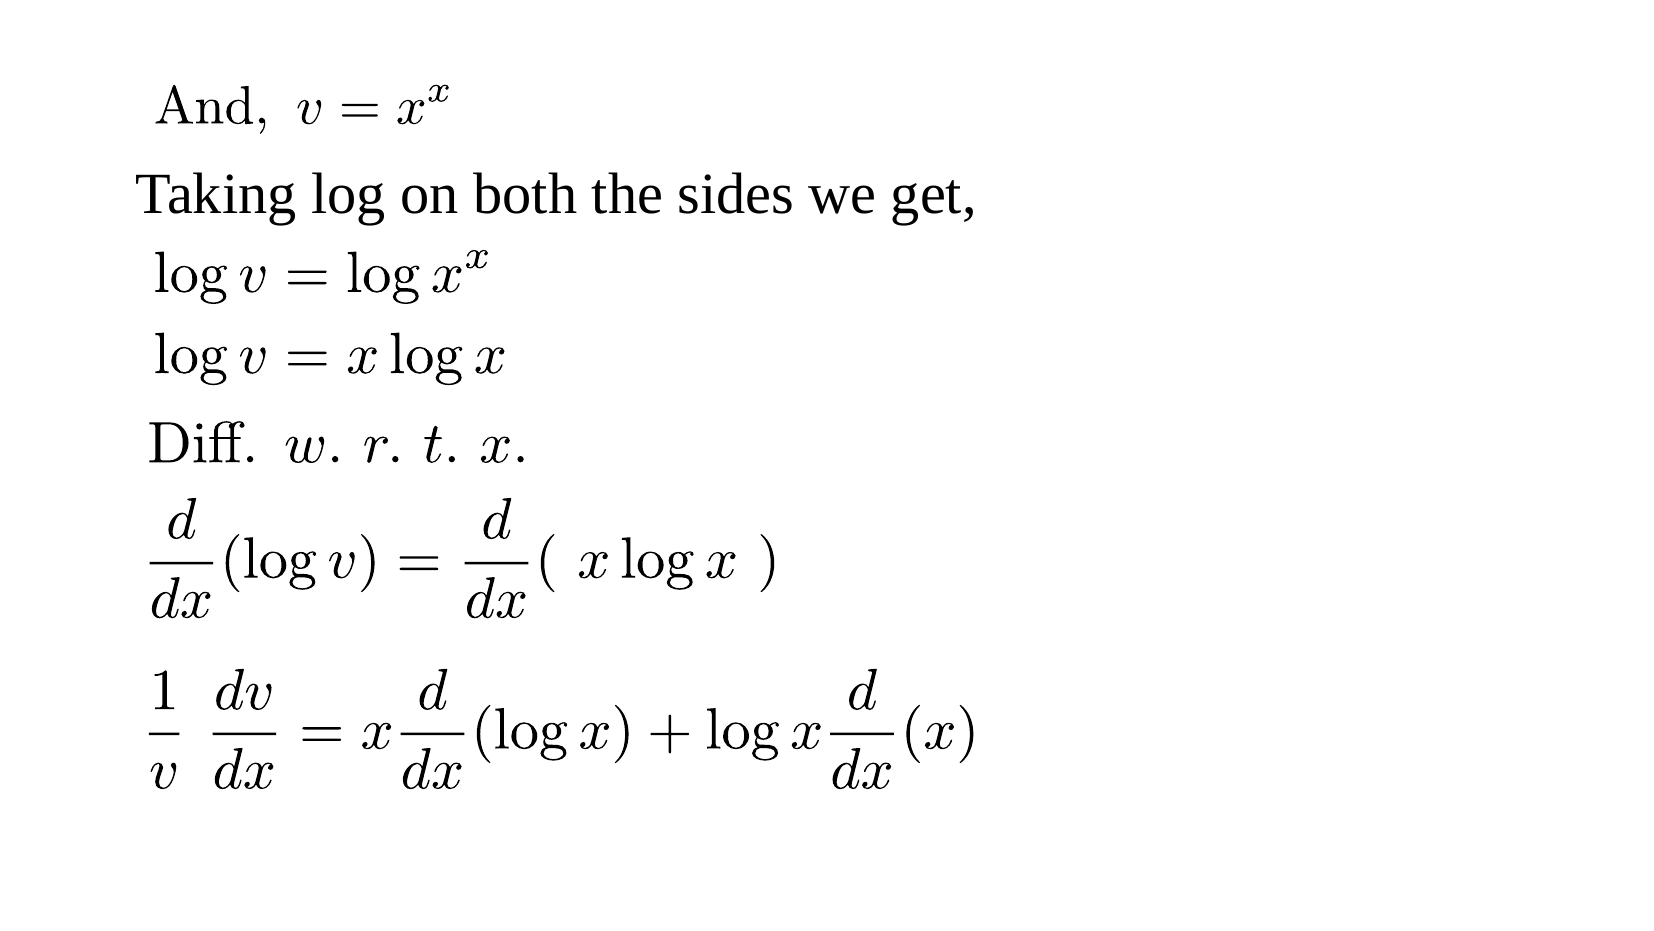

# Taking log on both the sides we get,